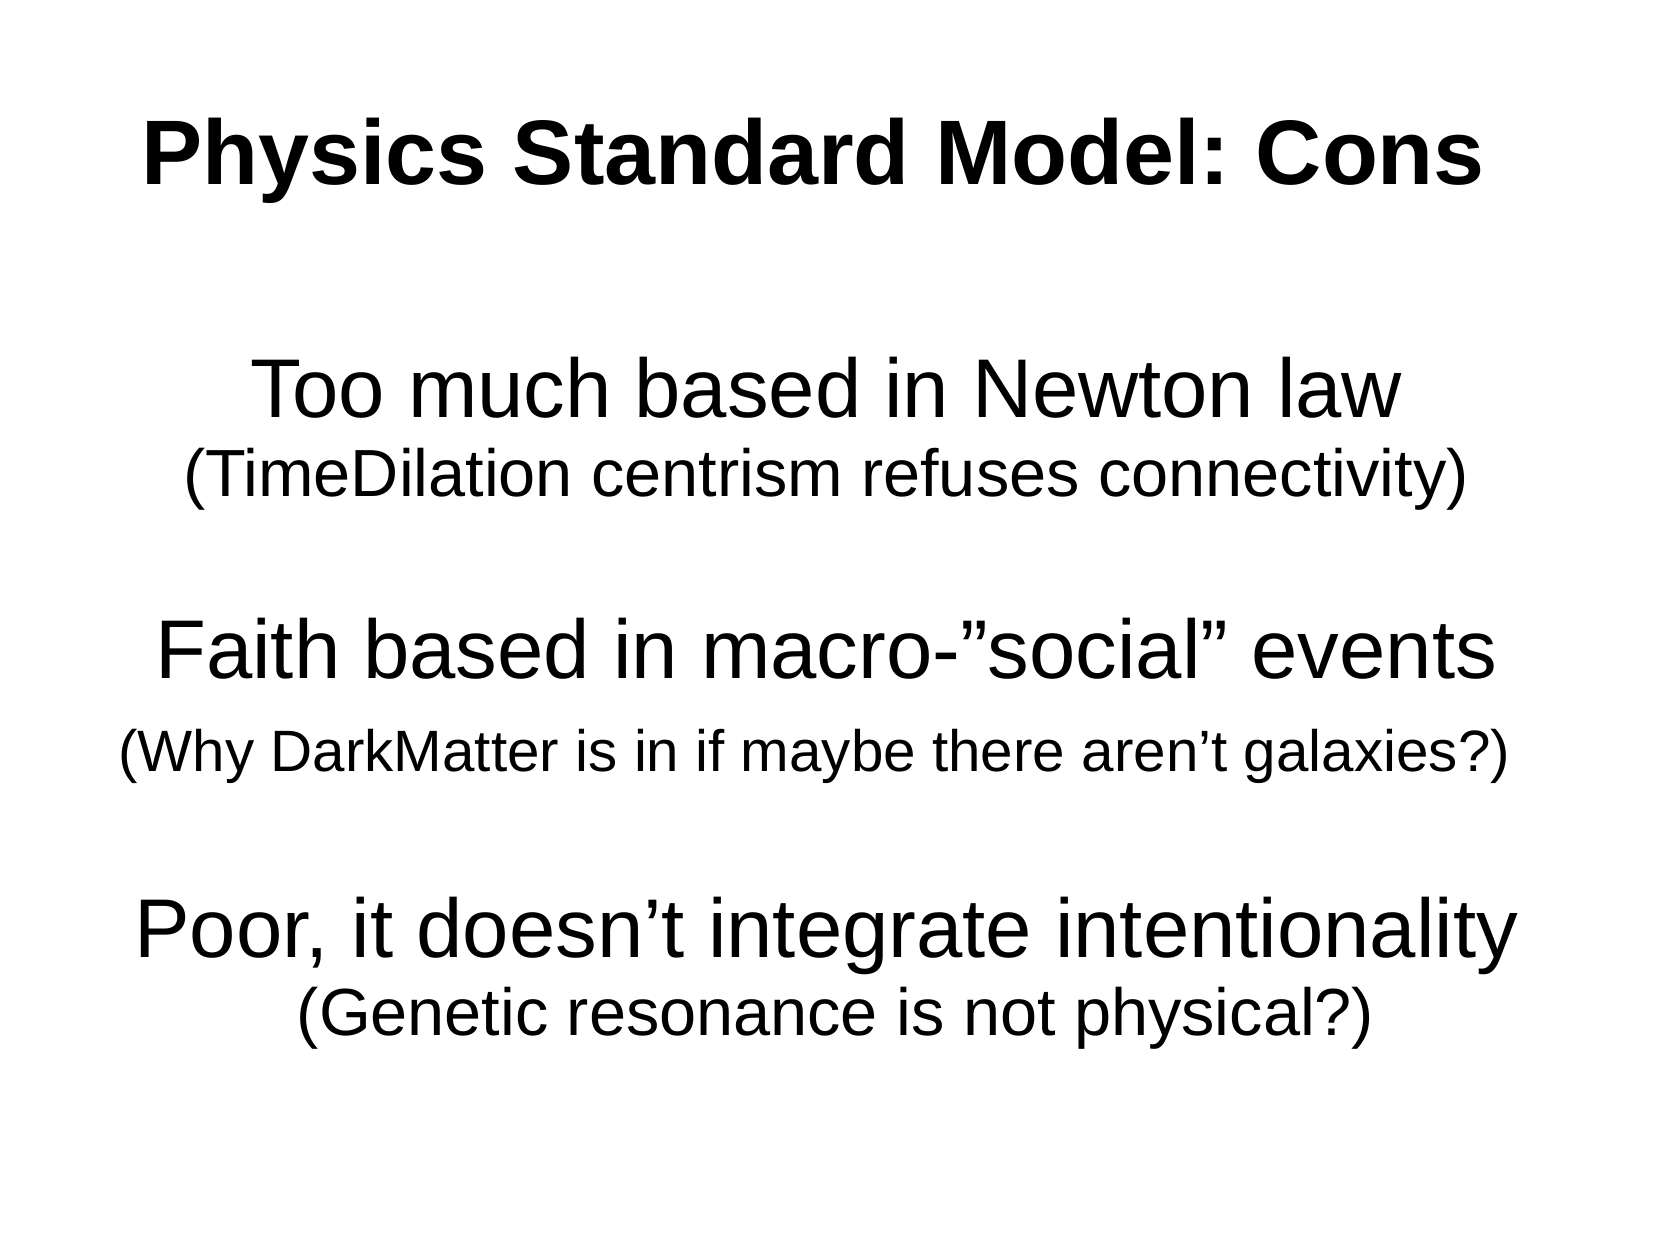

# Physics Standard Model: Cons
Too much based in Newton law
(TimeDilation centrism refuses connectivity)
Faith based in macro-”social” events
(Why DarkMatter is in if maybe there aren’t galaxies?)
Poor, it doesn’t integrate intentionality
 (Genetic resonance is not physical?)